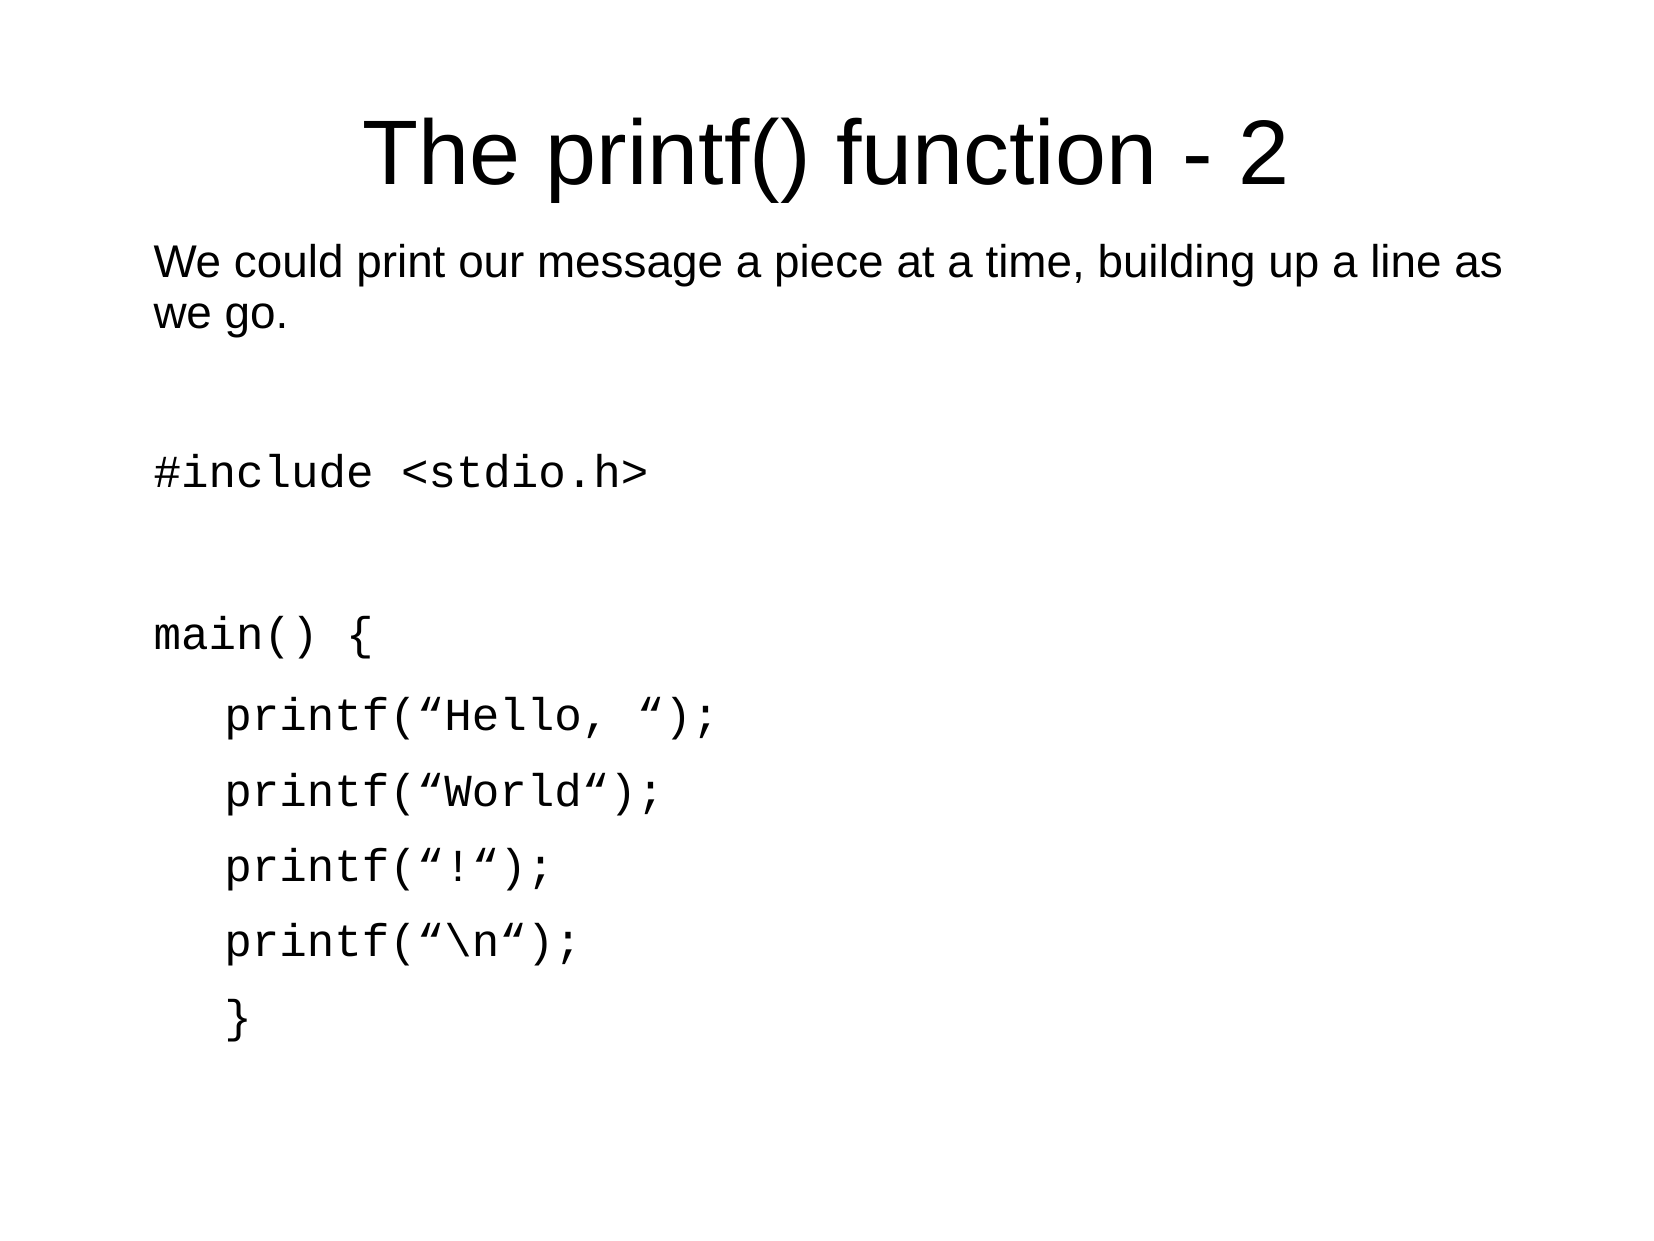

# The printf() function - 2
We could print our message a piece at a time, building up a line as we go.
#include <stdio.h>
main() {
printf(“Hello, “);
printf(“World“);
printf(“!“);
printf(“\n“);
}